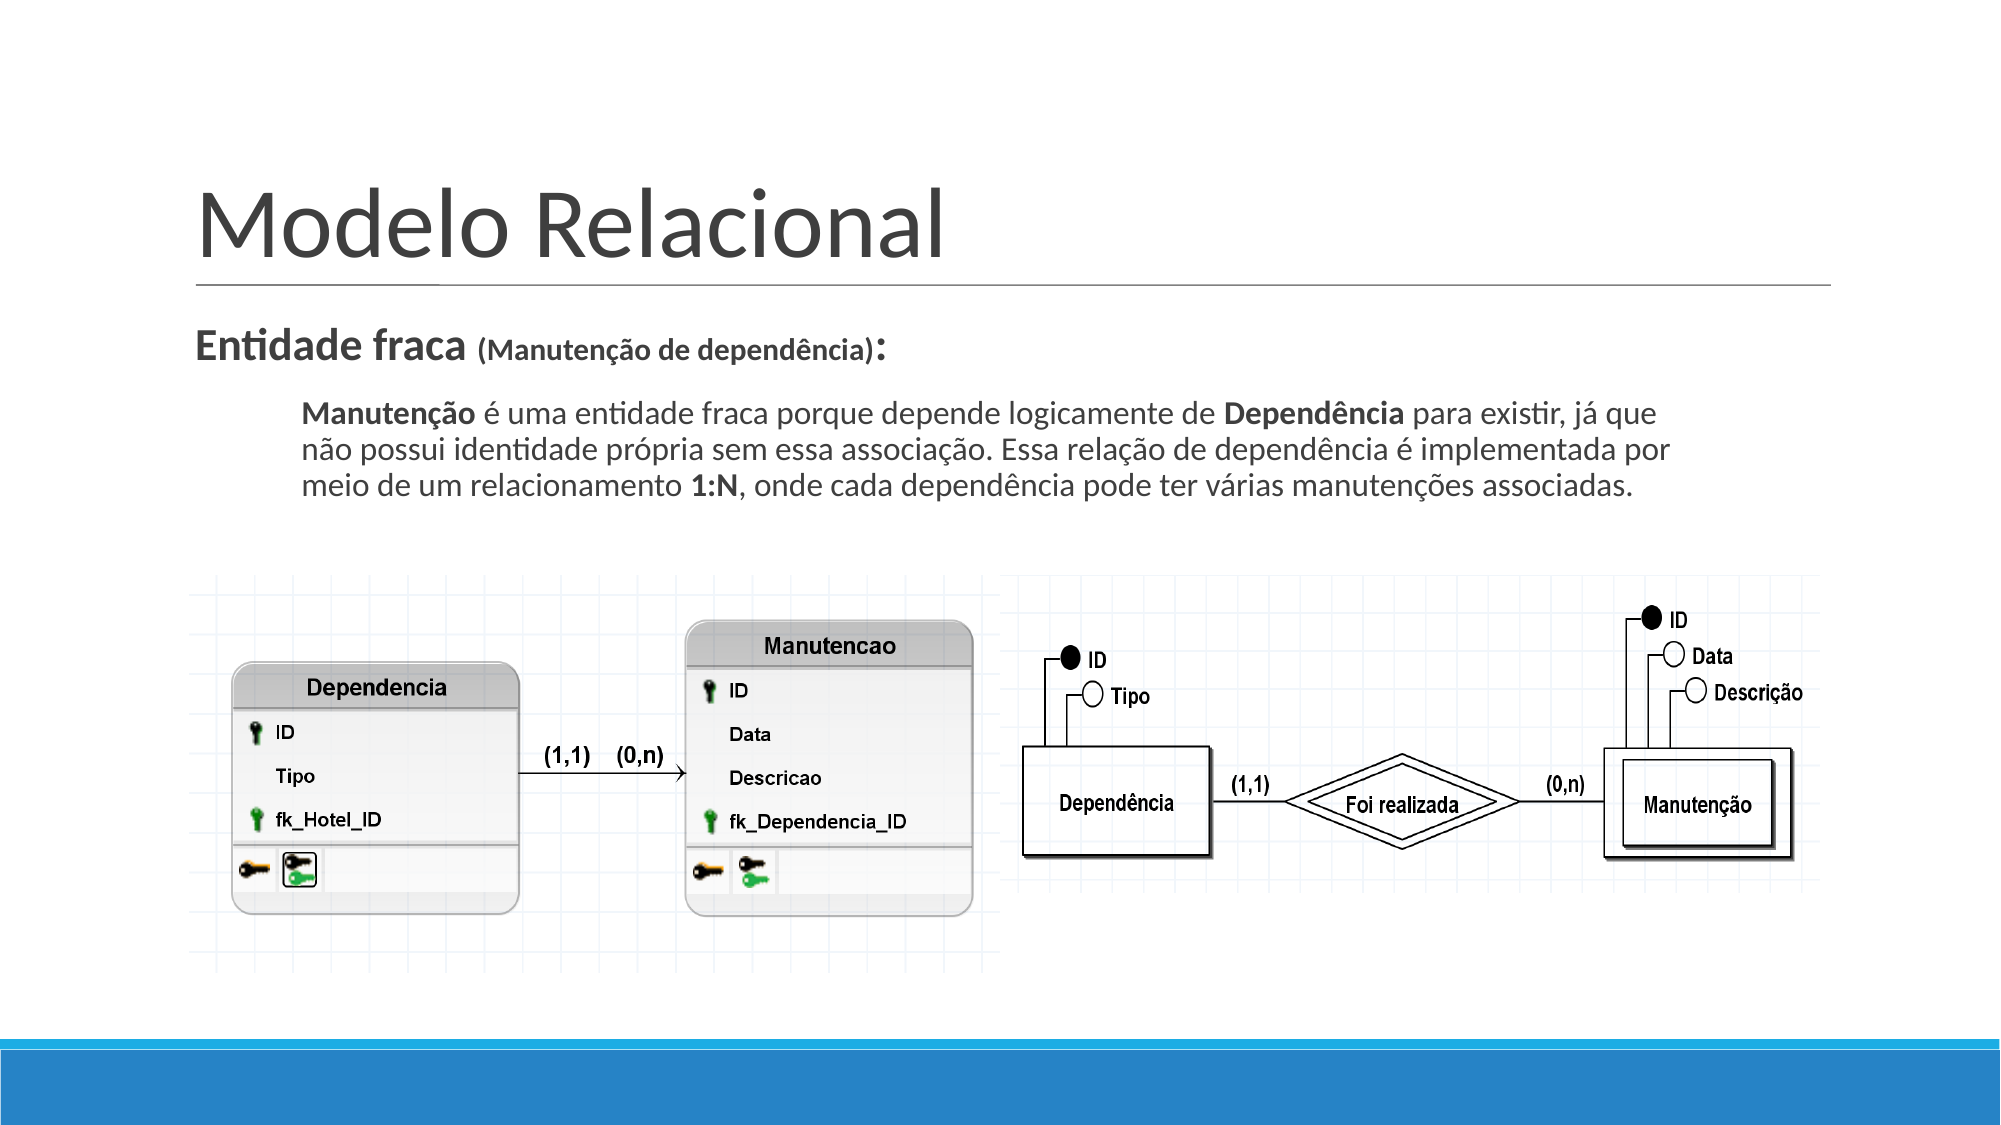

Modelo Relacional
Entidade fraca (Manutenção de dependência):
Manutenção é uma entidade fraca porque depende logicamente de Dependência para existir, já que não possui identidade própria sem essa associação. Essa relação de dependência é implementada por meio de um relacionamento 1:N, onde cada dependência pode ter várias manutenções associadas.